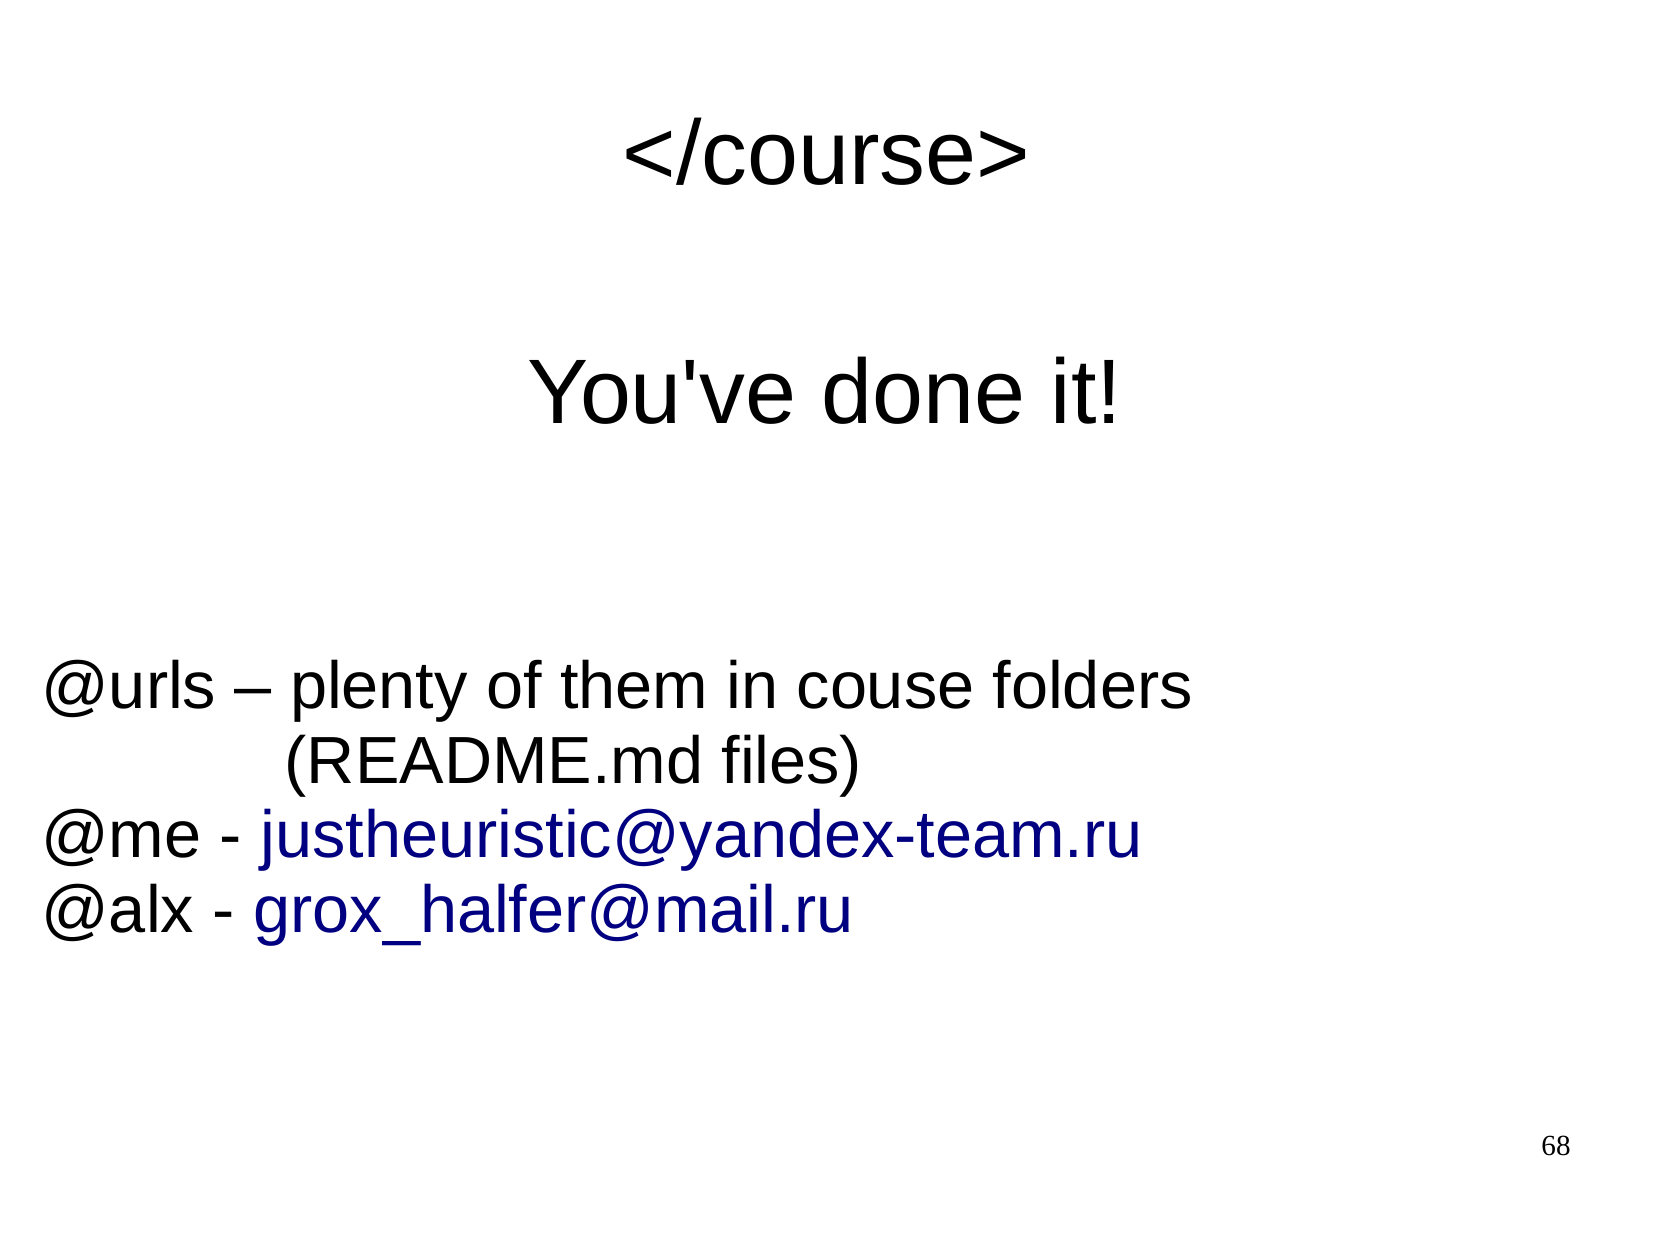

# </course>
You've done it!
@urls – plenty of them in couse folders
			 (README.md files)
@me - justheuristic@yandex-team.ru
@alx - grox_halfer@mail.ru
68